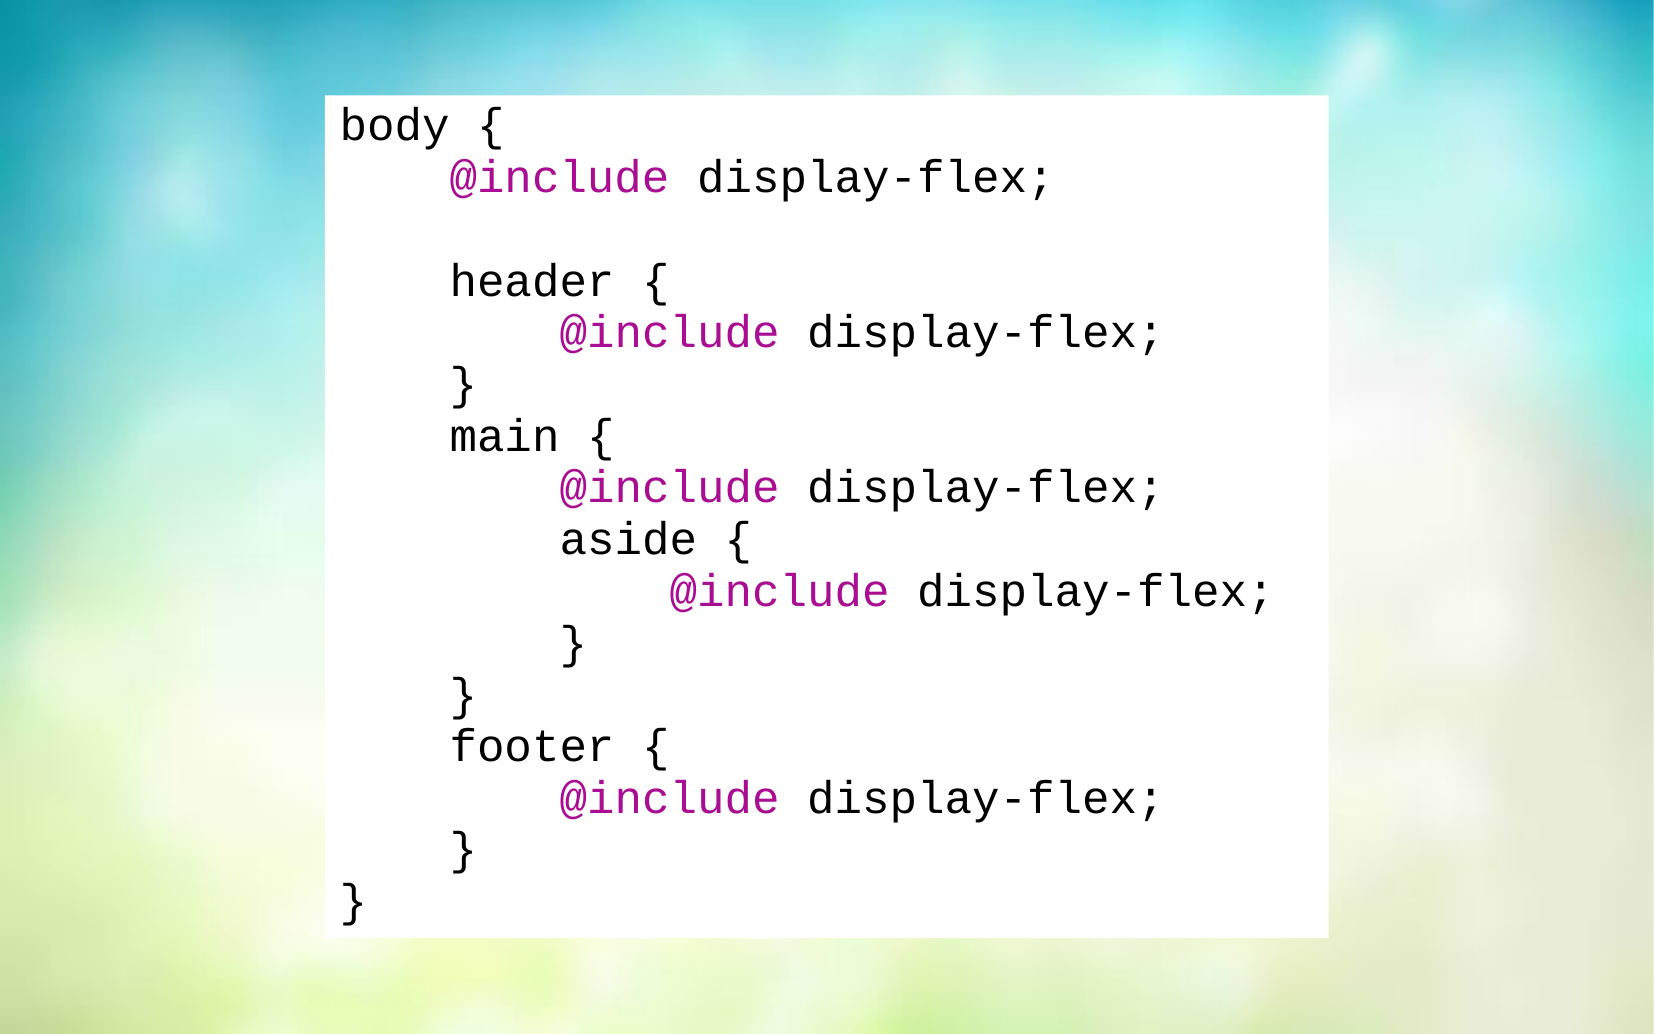

body {
 @include display-flex;
 header {
 @include display-flex;
 }
 main {
 @include display-flex;
 aside {
 @include display-flex;
 }
 }
 footer {
 @include display-flex;
 }
}